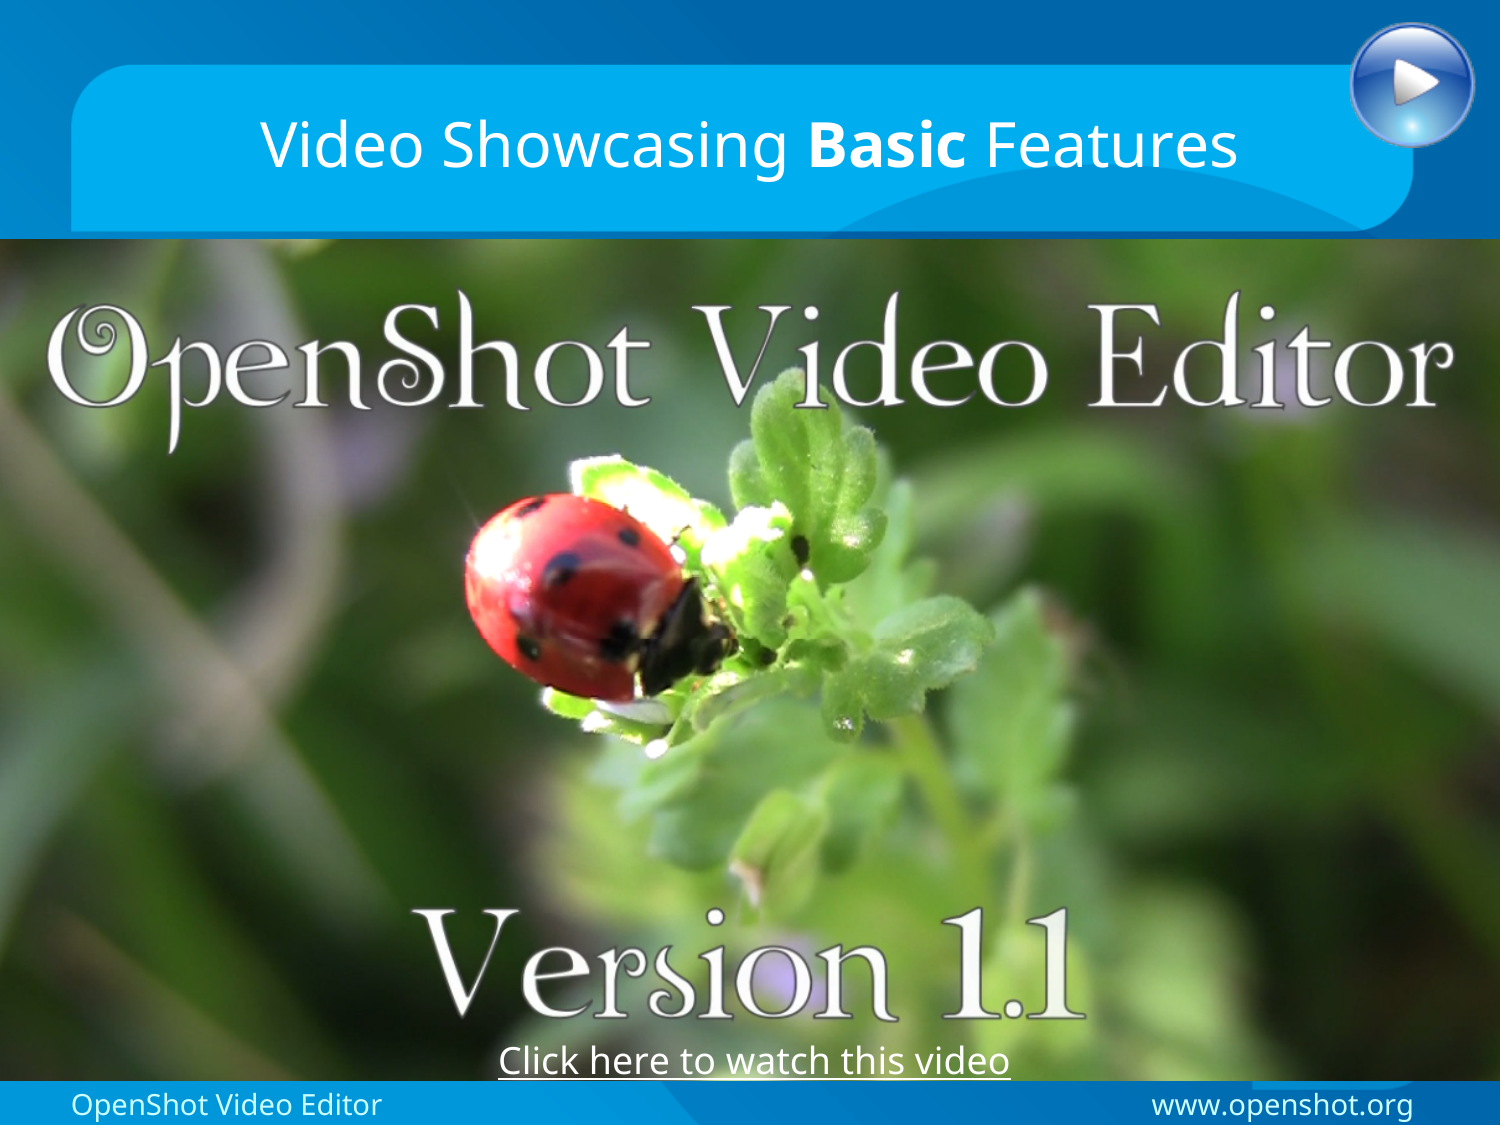

# Video Showcasing Basic Features
Click here to watch this video